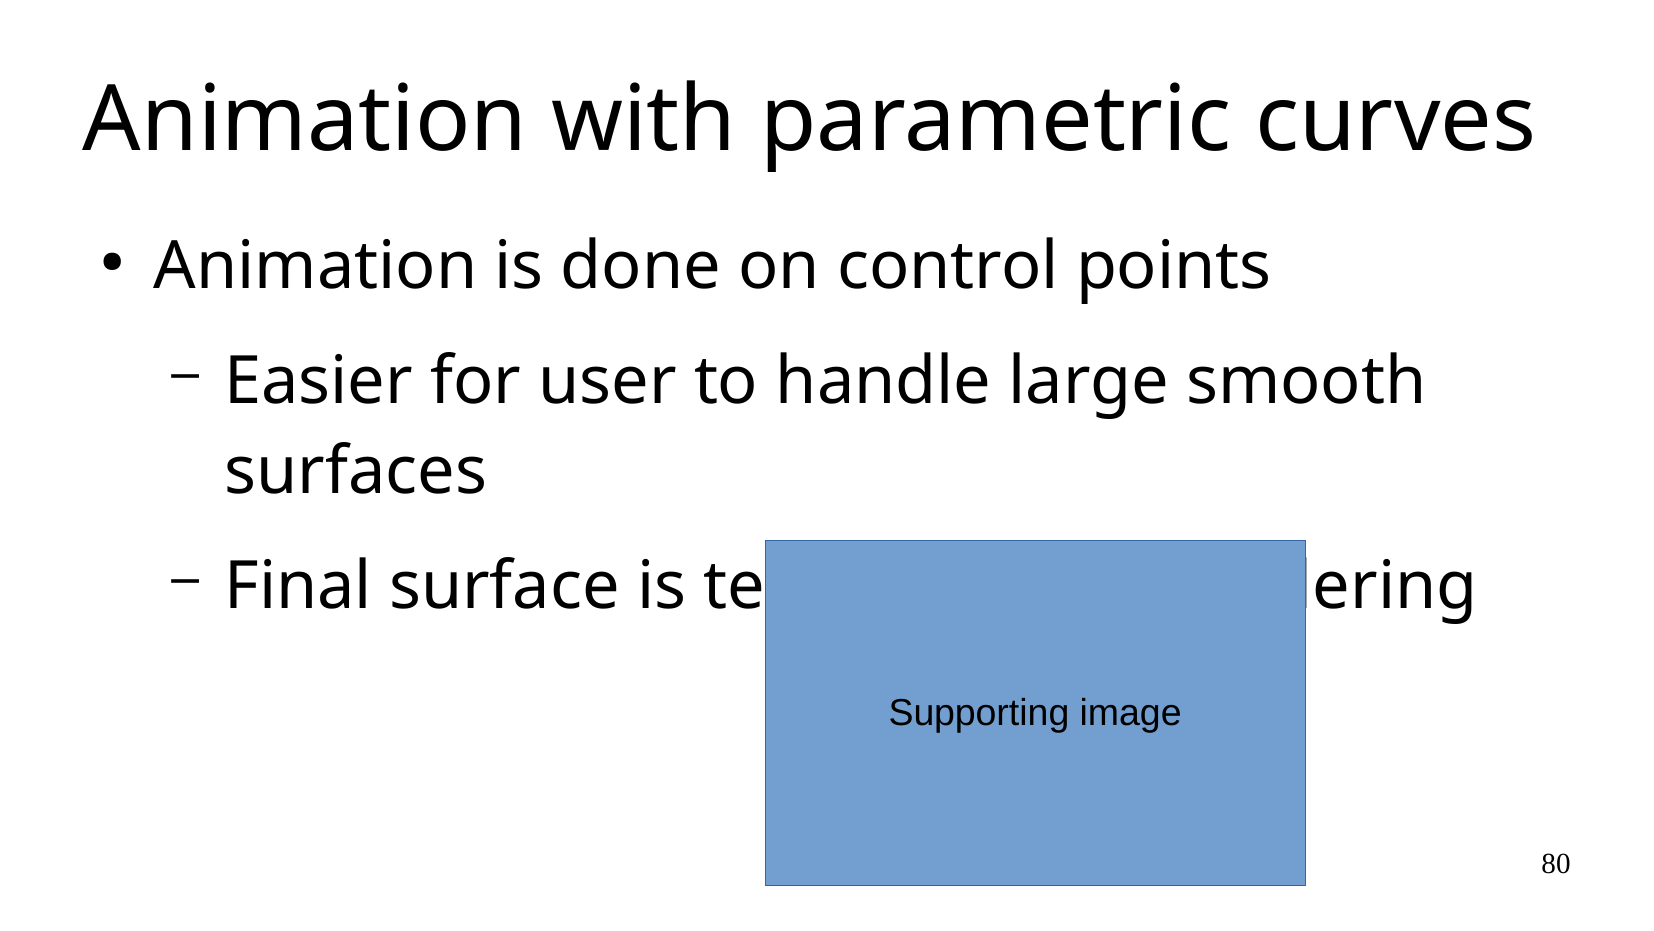

# Animation with parametric curves
Animation is done on control points
Easier for user to handle large smooth surfaces
Final surface is tessellated for rendering
Supporting image
80